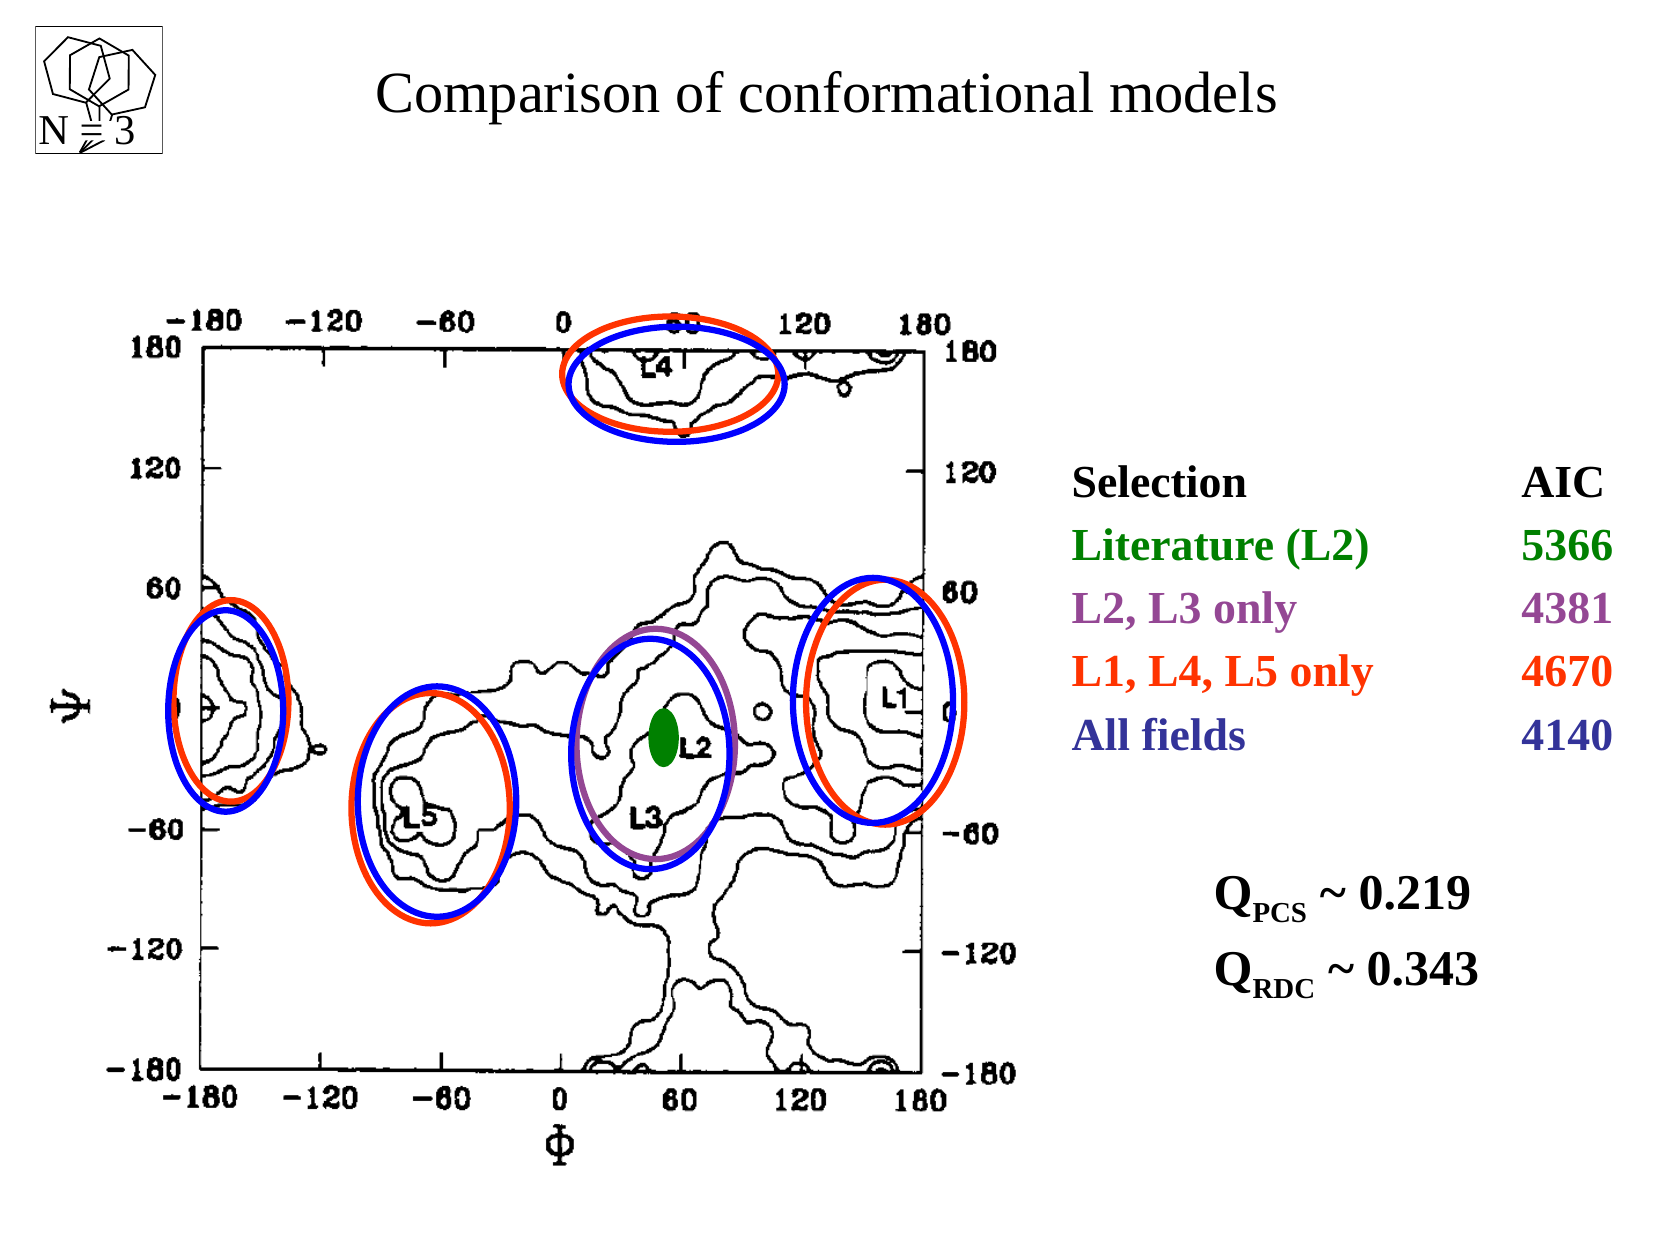

Comparison of conformational models
Selection		AIC
Literature (L2)		5366
L2, L3 only		4381
L1, L4, L5 only	4670
All fields		4140
QPCS ~ 0.219
QRDC ~ 0.343